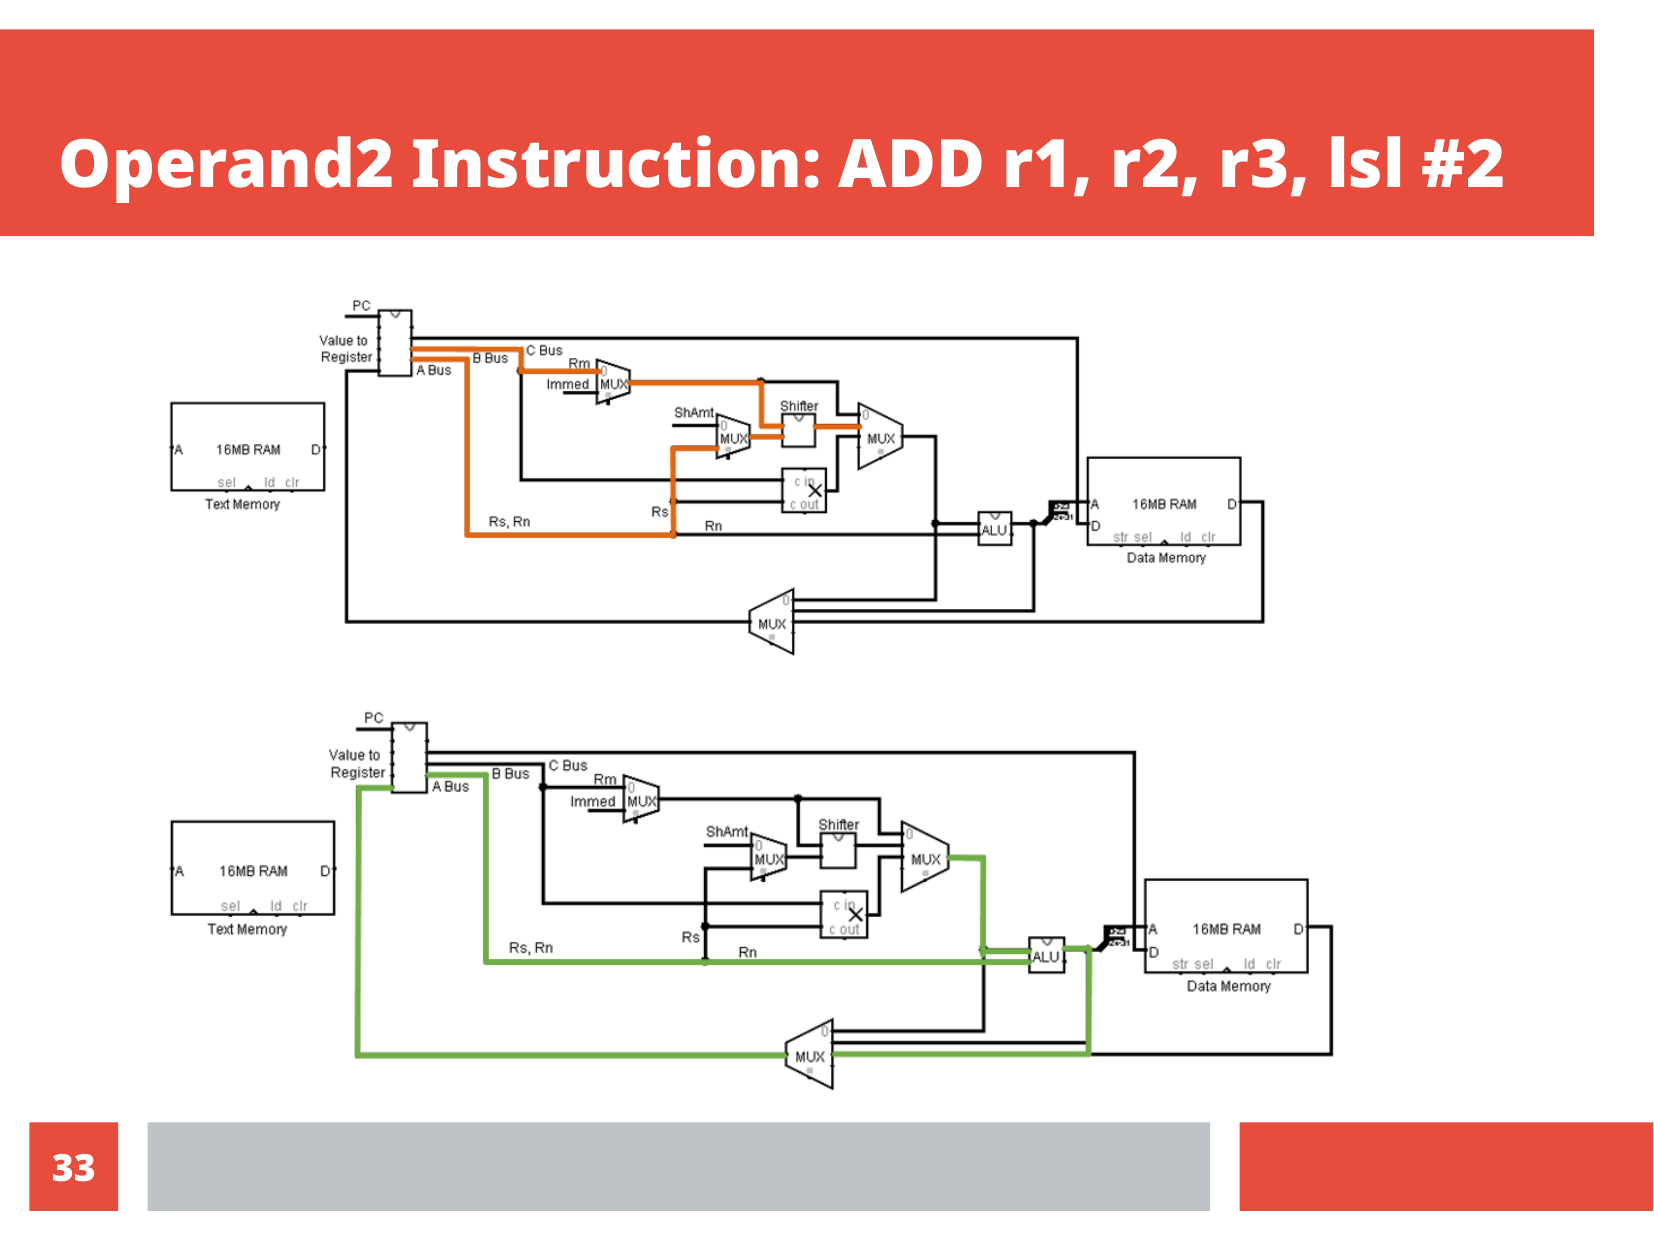

# Operand2 Instruction: ADD r1, r2, r3, lsl #2
33